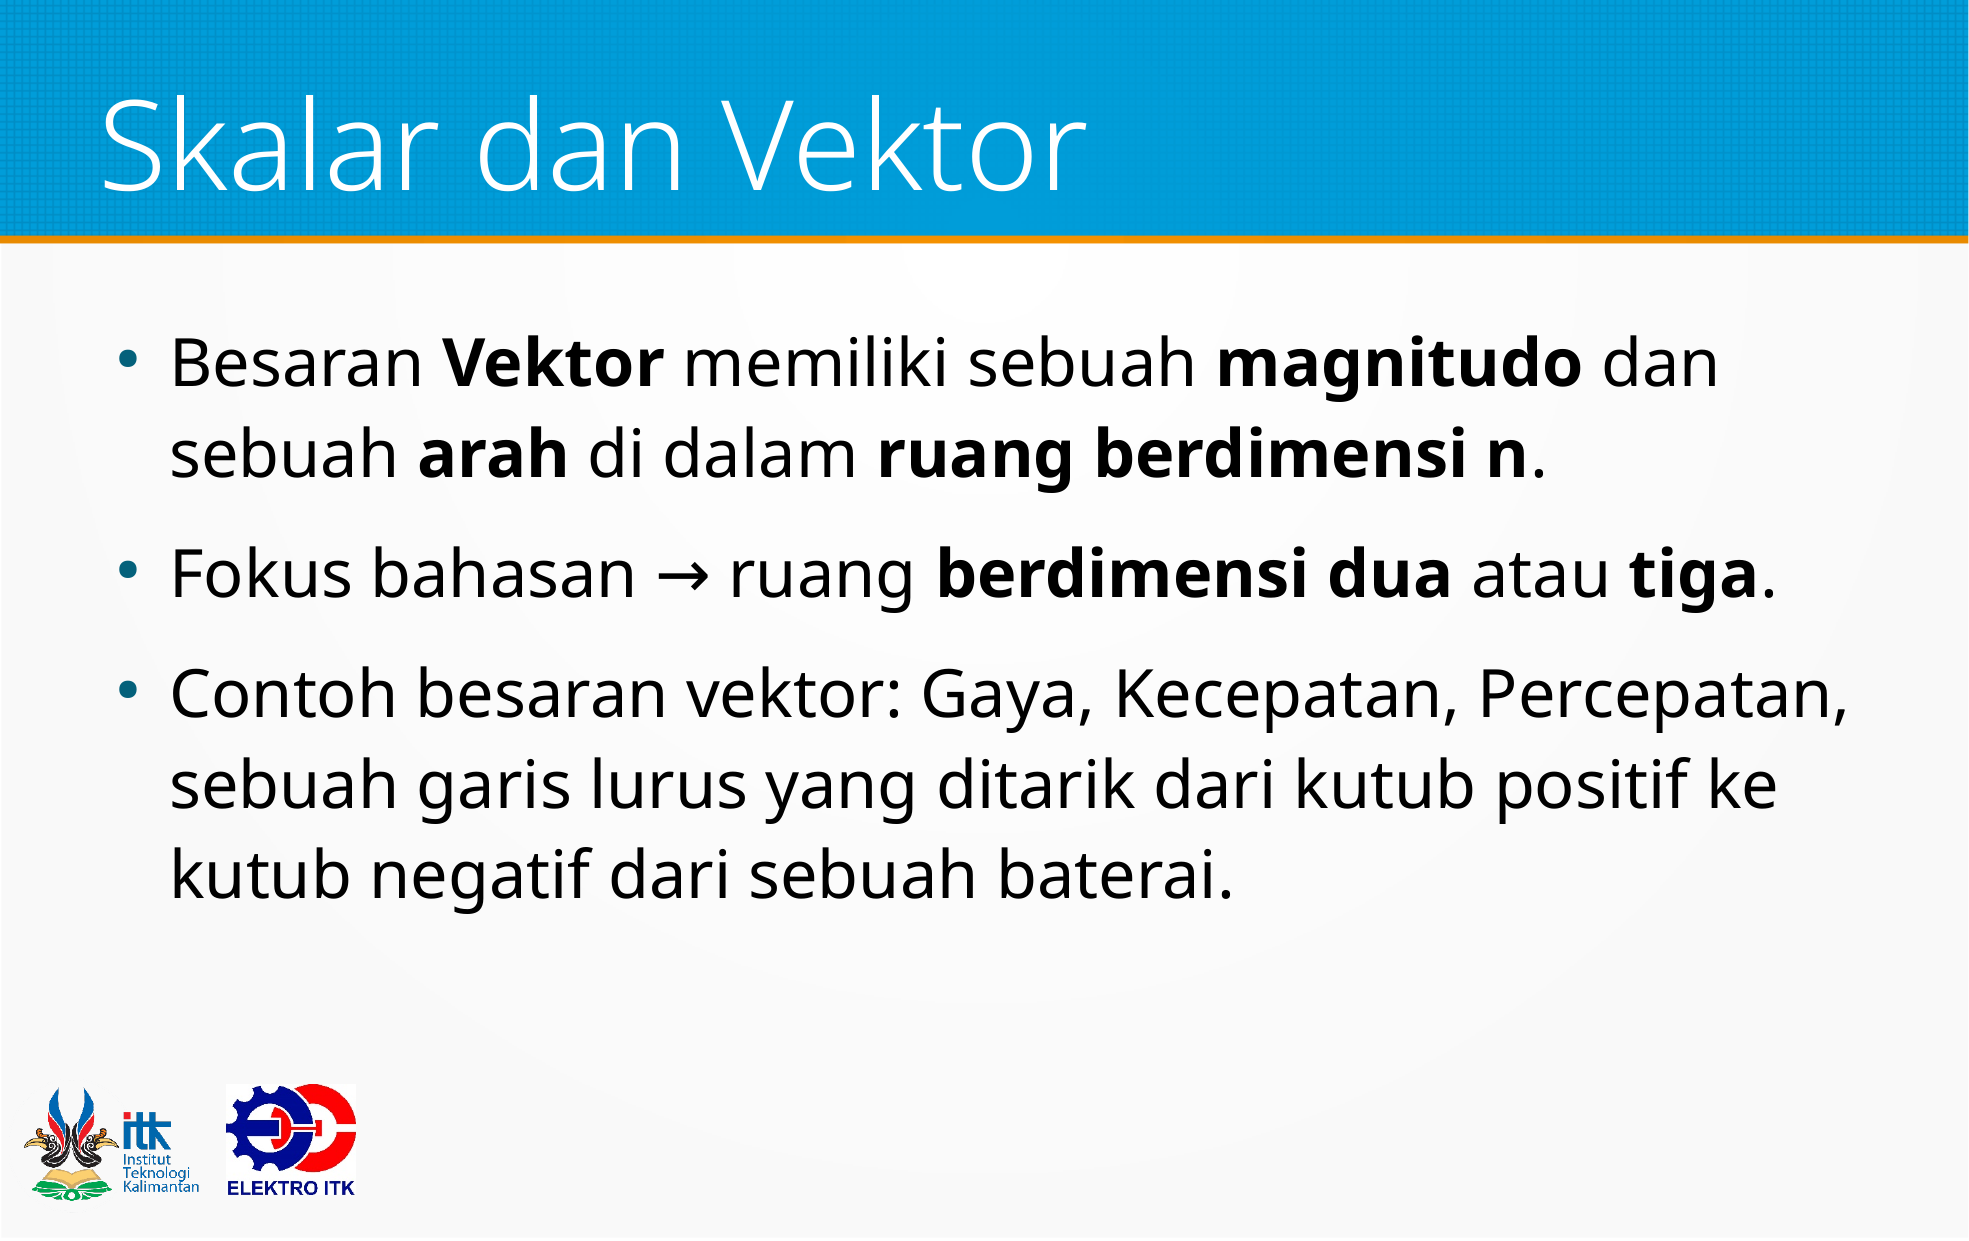

# Skalar dan Vektor
Besaran Vektor memiliki sebuah magnitudo dan sebuah arah di dalam ruang berdimensi n.
Fokus bahasan → ruang berdimensi dua atau tiga.
Contoh besaran vektor: Gaya, Kecepatan, Percepatan, sebuah garis lurus yang ditarik dari kutub positif ke kutub negatif dari sebuah baterai.